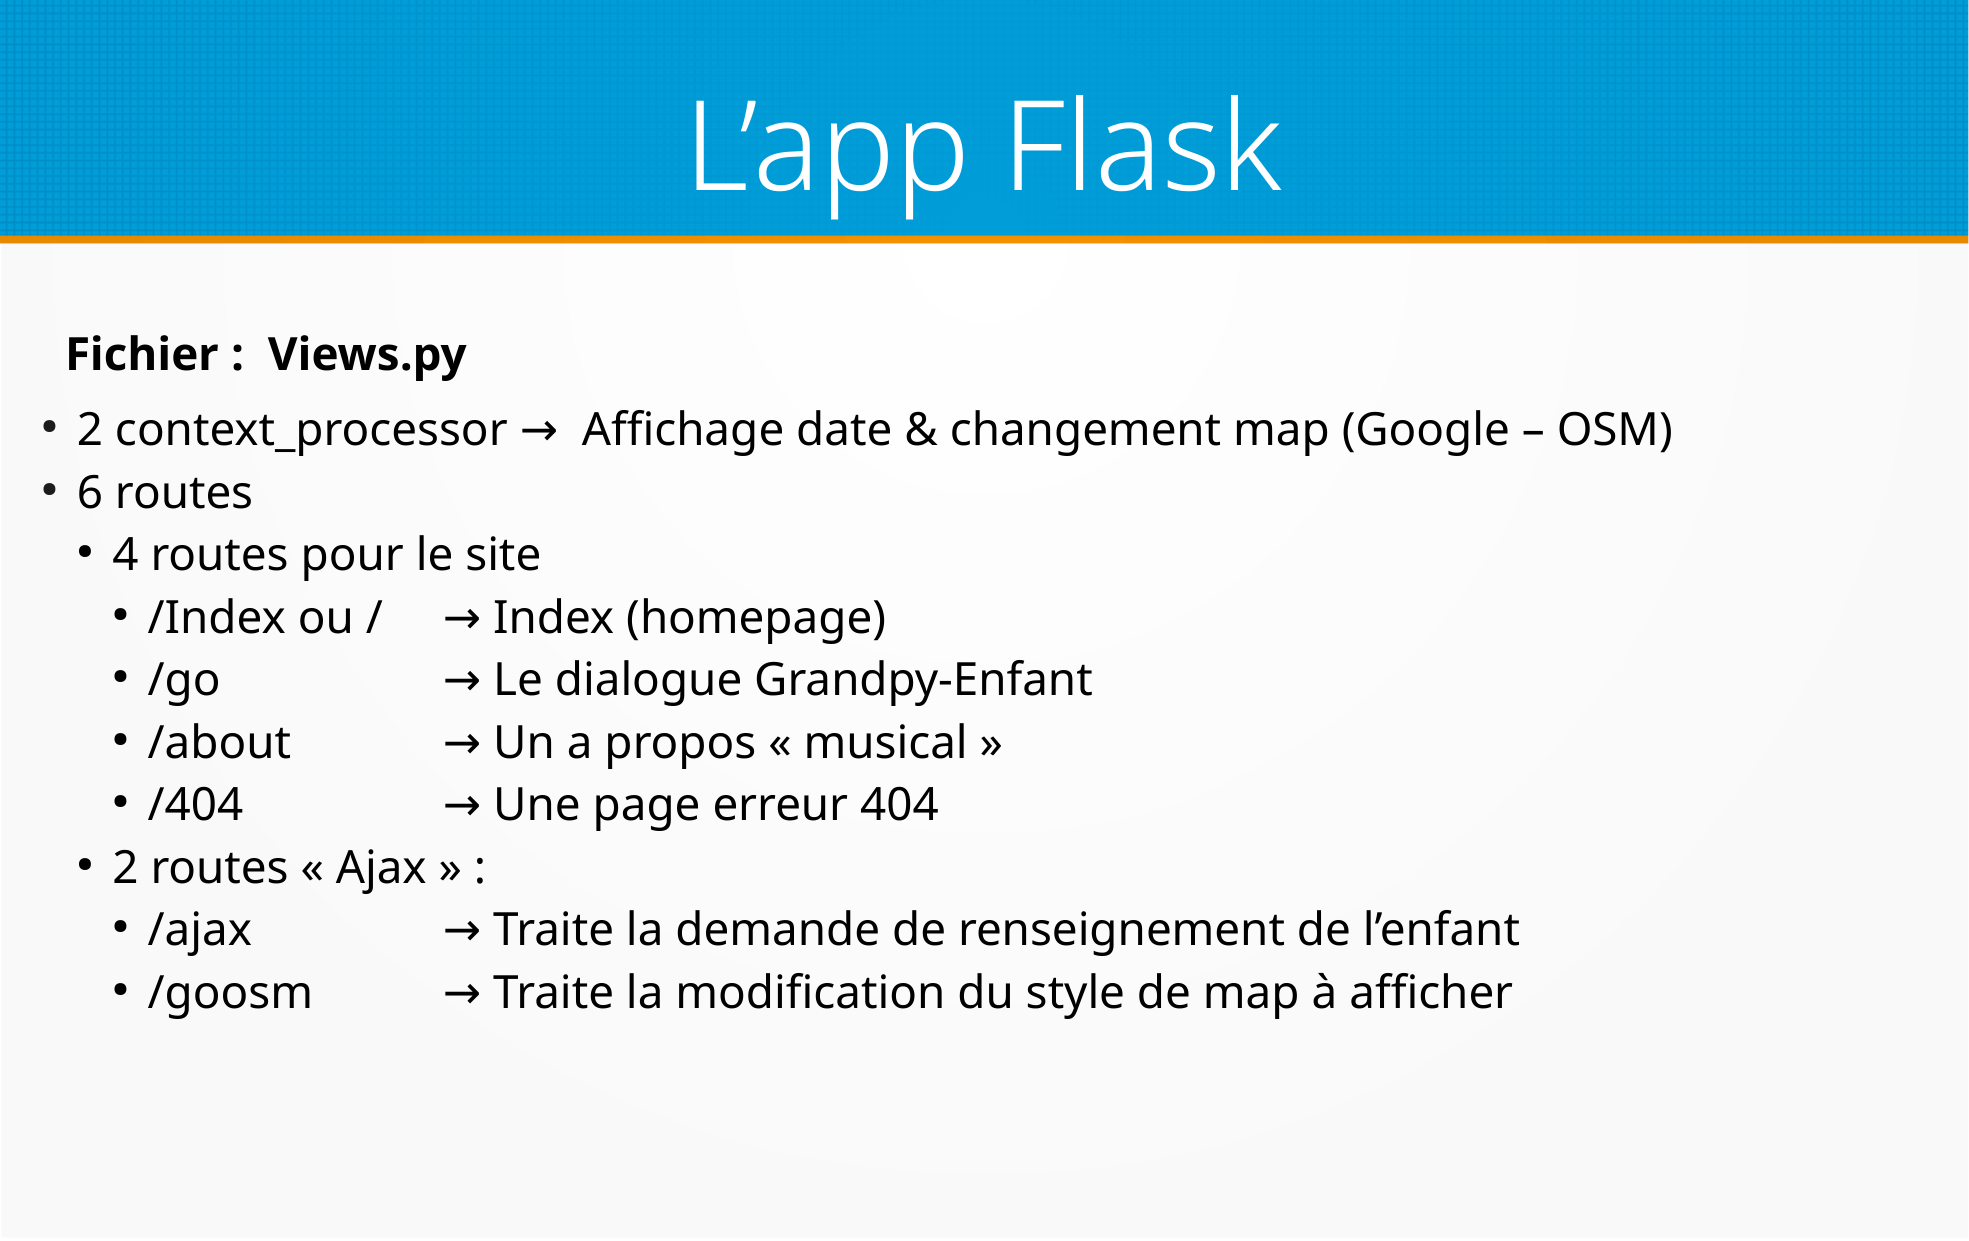

# L’app Flask
Fichier : Views.py
2 context_processor → Affichage date & changement map (Google – OSM)
6 routes
4 routes pour le site
/Index ou / 	→ Index (homepage)
/go 			→ Le dialogue Grandpy-Enfant
/about			→ Un a propos « musical »
/404 			→ Une page erreur 404
2 routes « Ajax » :
/ajax 			→ Traite la demande de renseignement de l’enfant
/goosm 		→ Traite la modification du style de map à afficher